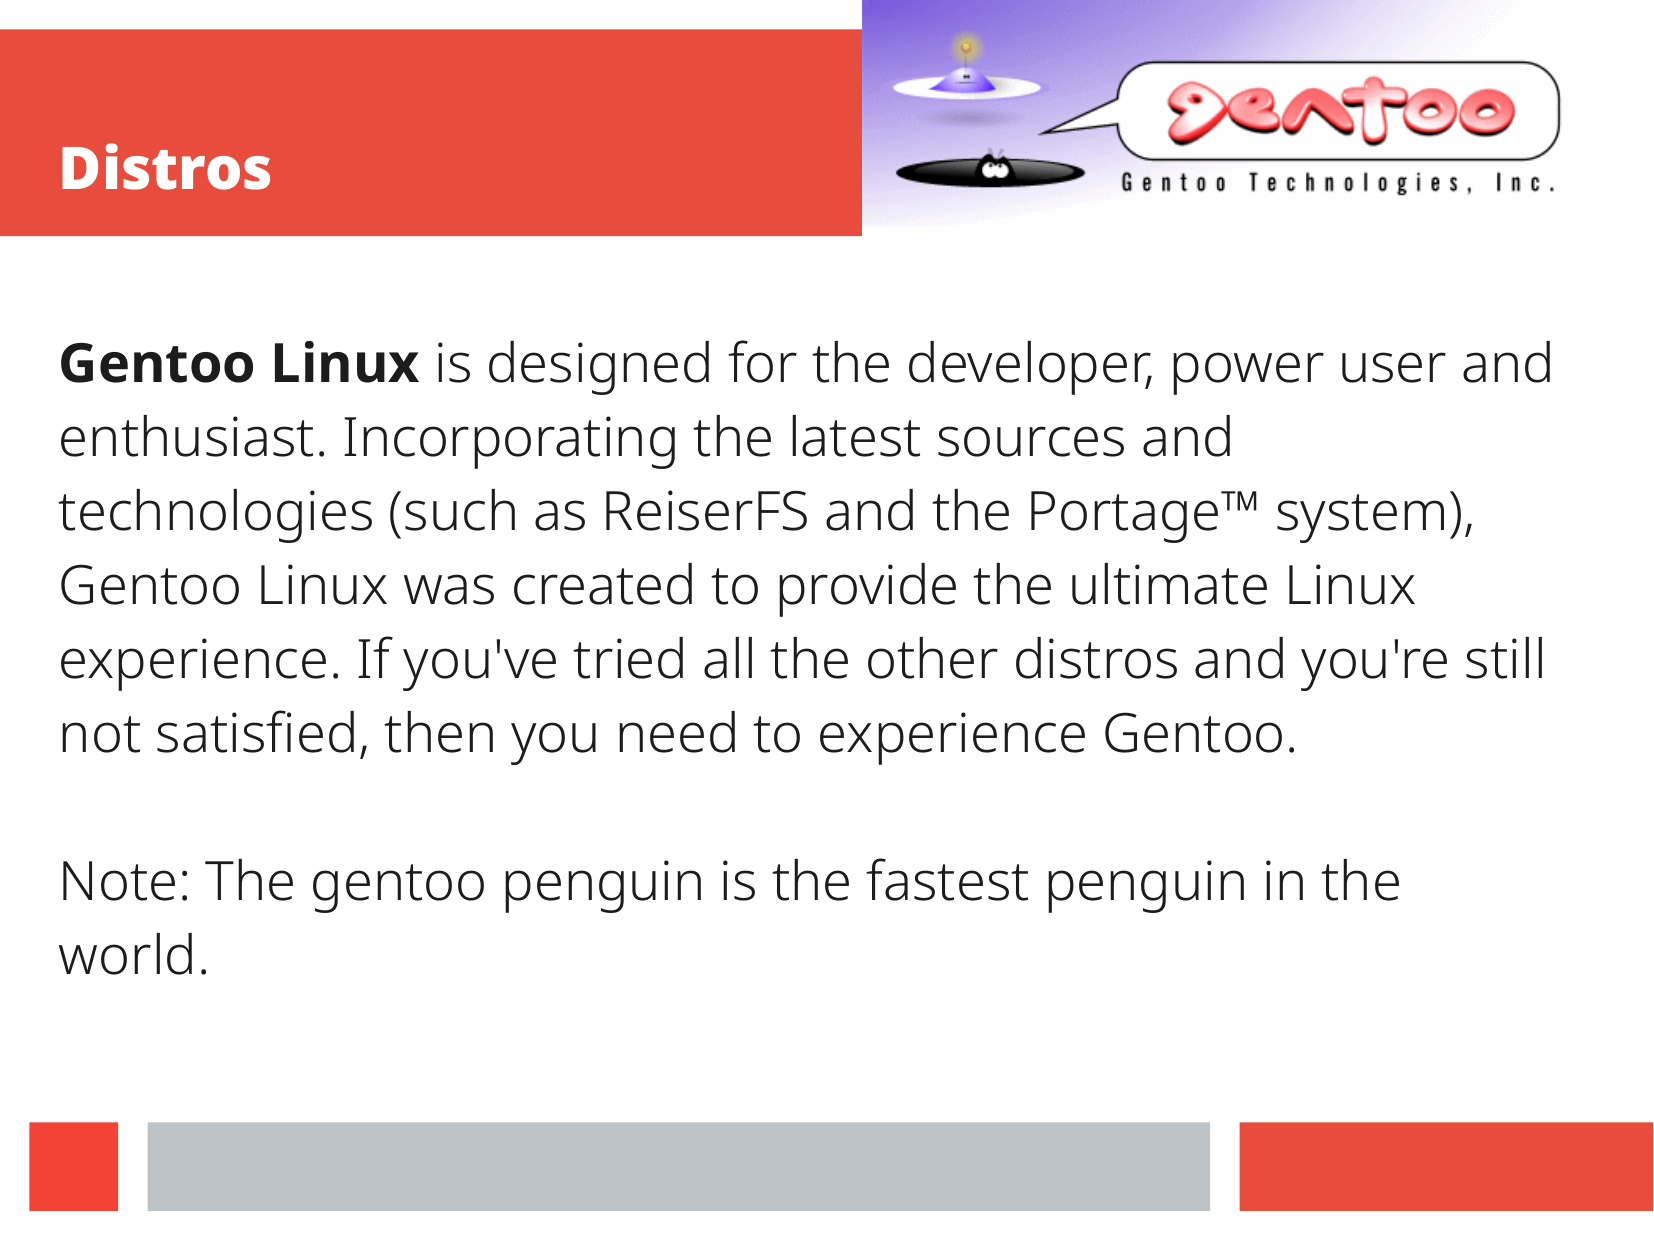

# Distros
Gentoo Linux is designed for the developer, power user and enthusiast. Incorporating the latest sources and technologies (such as ReiserFS and the Portage™ system), Gentoo Linux was created to provide the ultimate Linux experience. If you've tried all the other distros and you're still not satisfied, then you need to experience Gentoo.
Note: The gentoo penguin is the fastest penguin in the world.